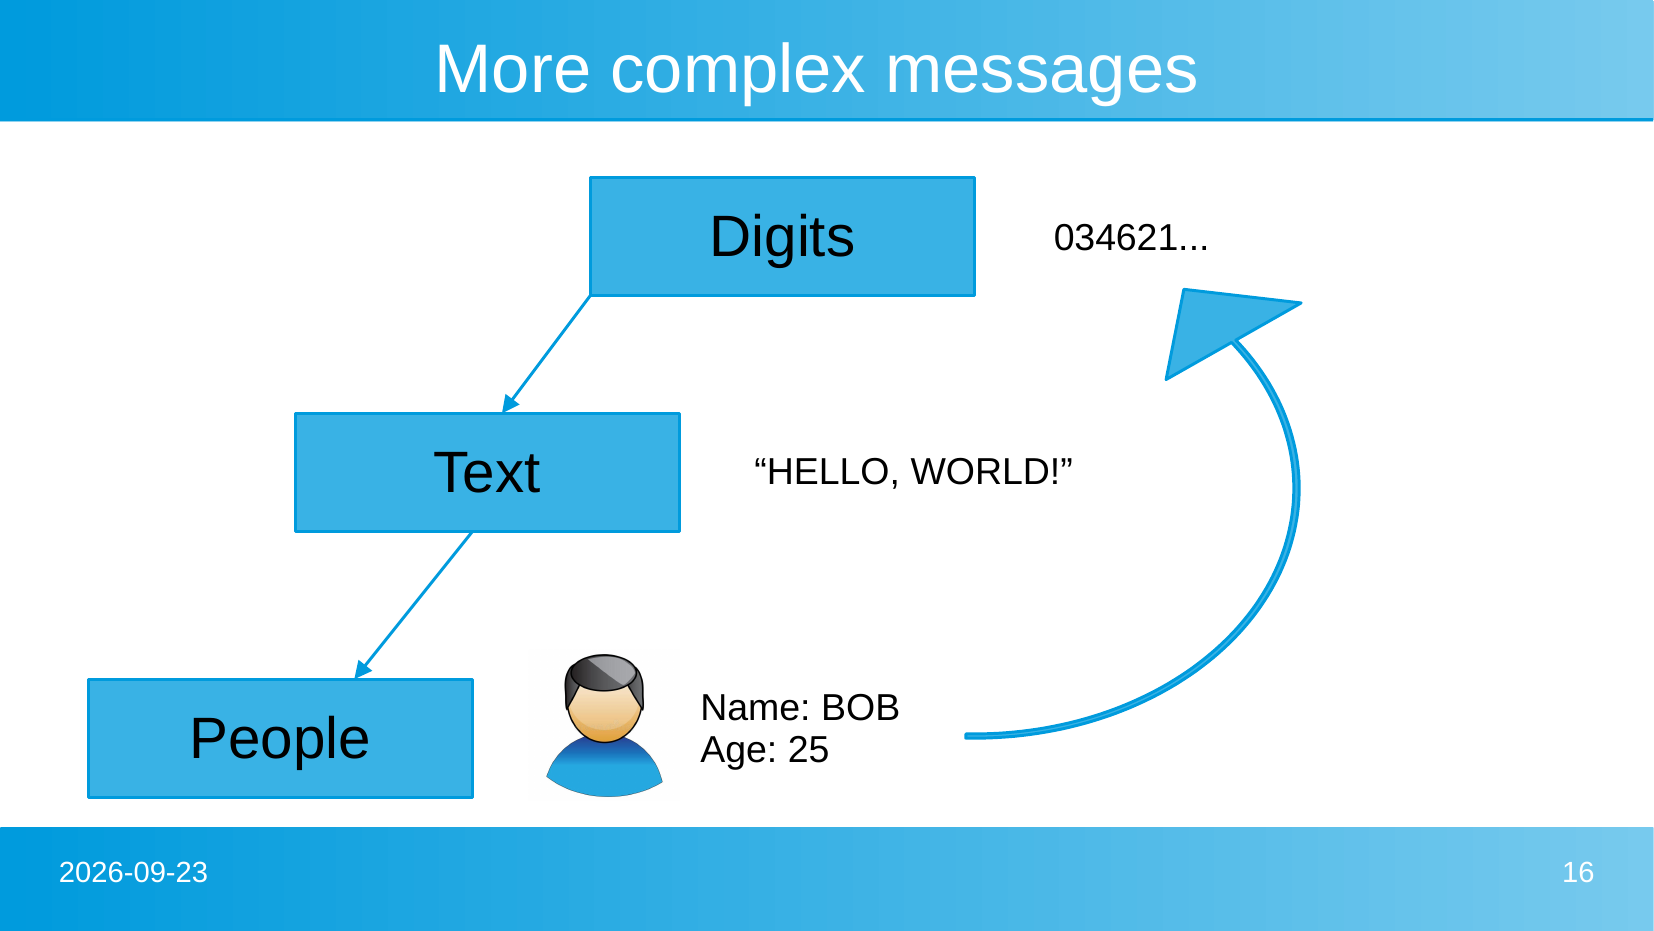

# More complex messages
Digits
034621...
Text
“HELLO, WORLD!”
People
Name: BOB
Age: 25
16